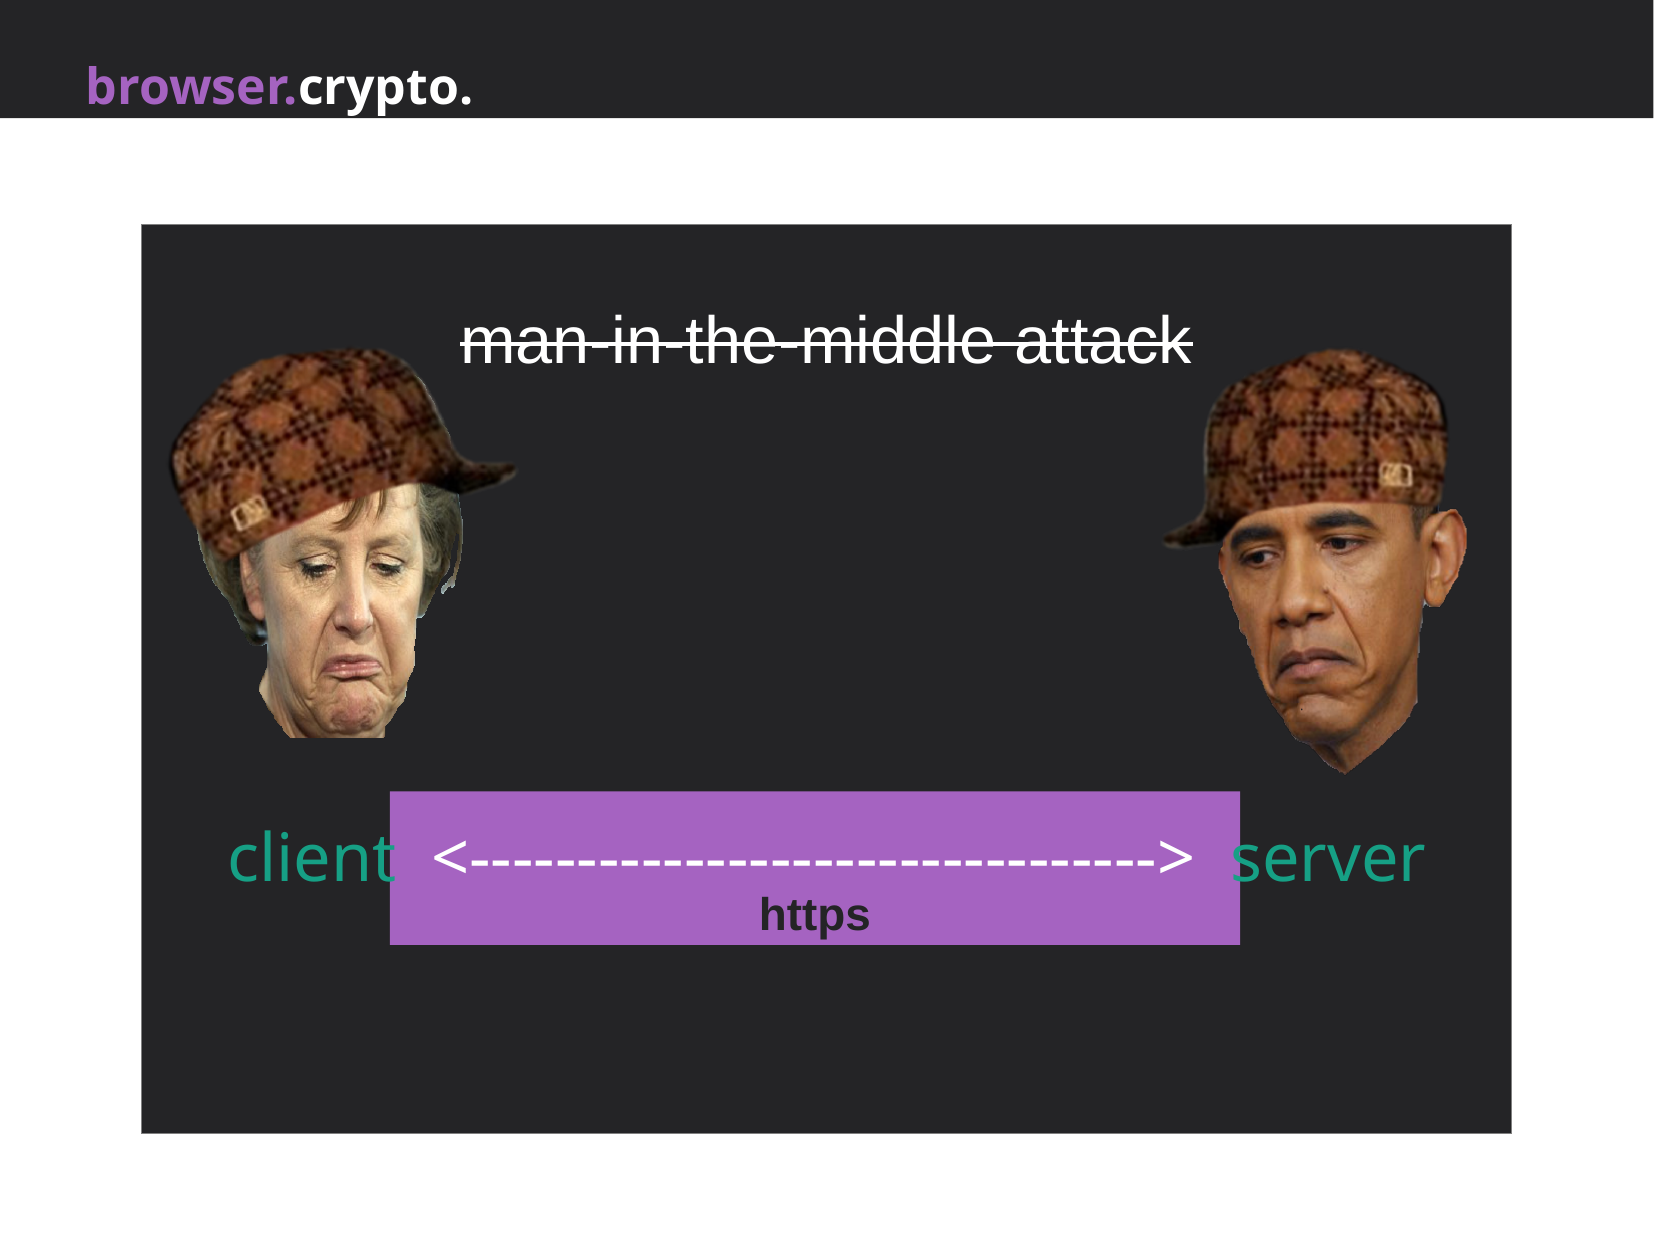

browser.crypto.
man-in-the-middle attack
https
client <--------------------------------> server